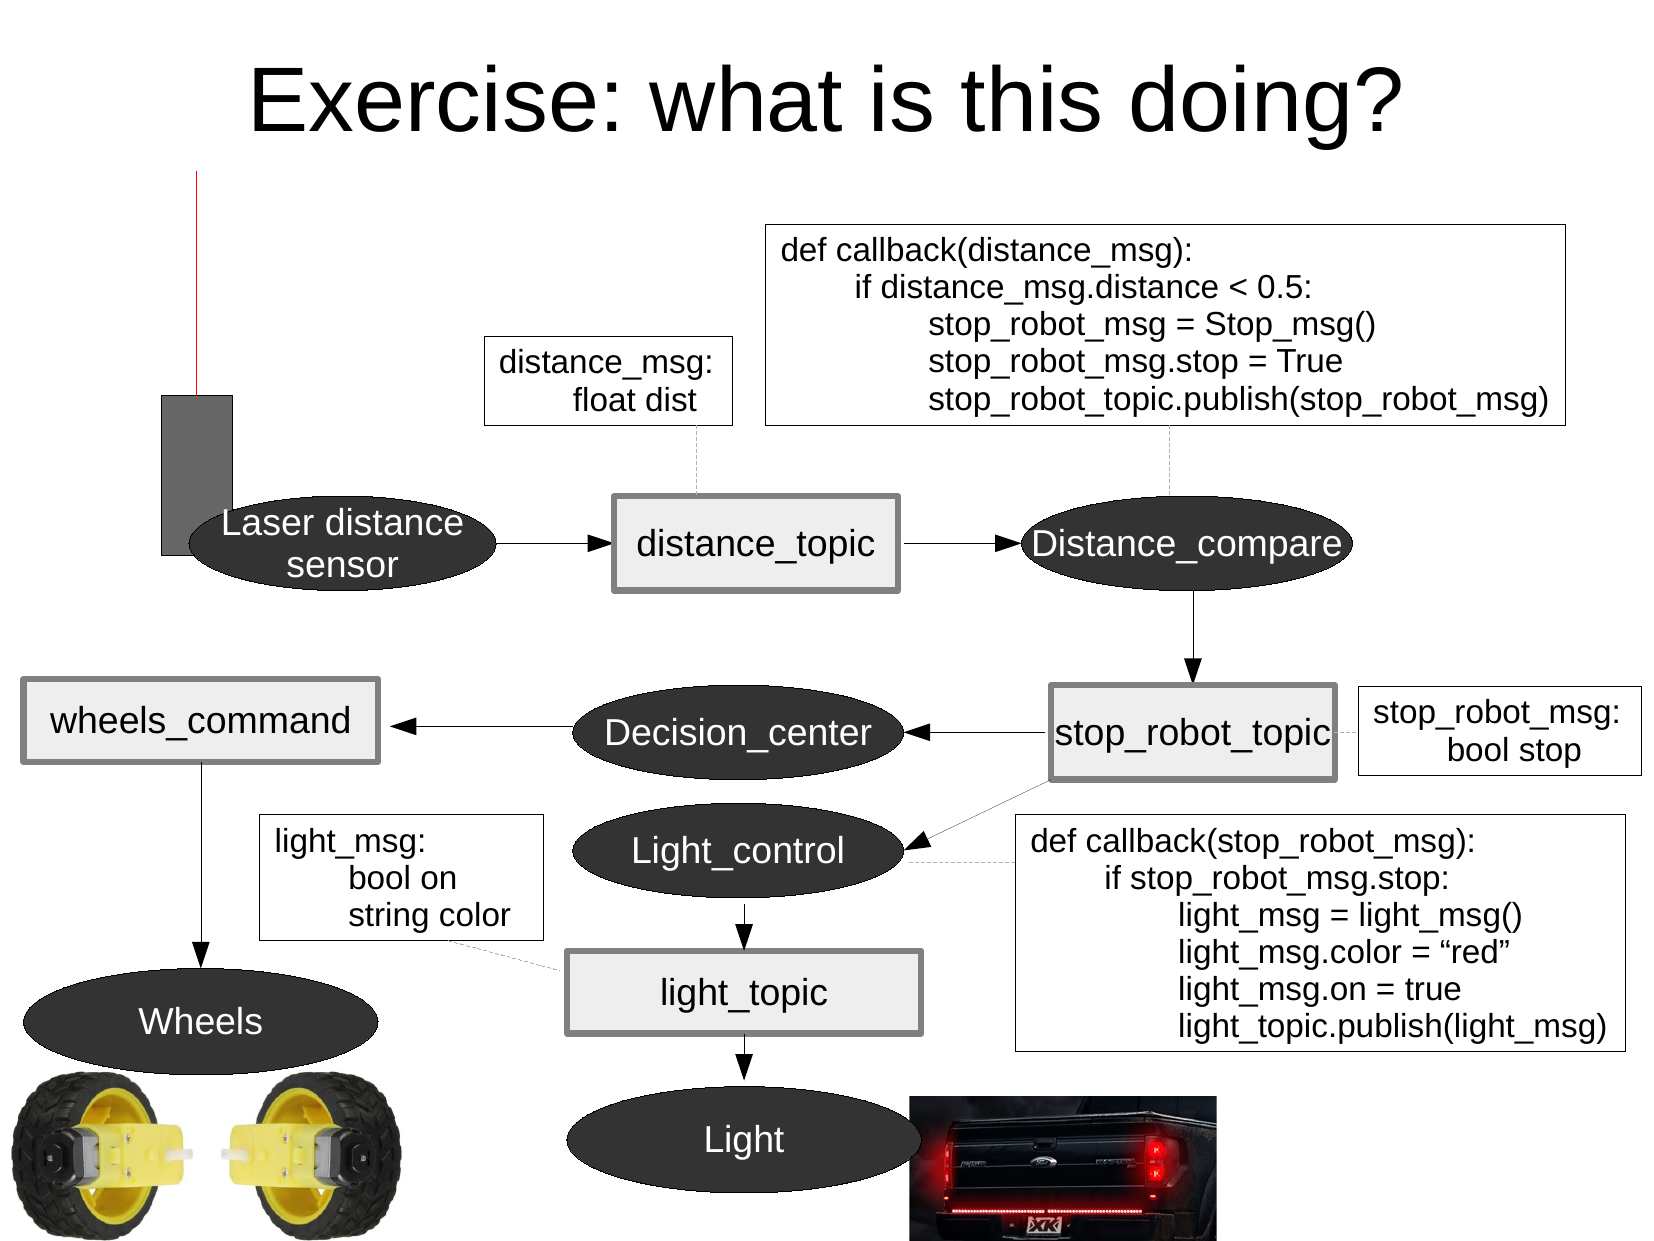

# Exercise: what is this doing?
def callback(distance_msg):
	if distance_msg.distance < 0.5:
		stop_robot_msg = Stop_msg()
		stop_robot_msg.stop = True
		stop_robot_topic.publish(stop_robot_msg)
distance_msg:
	float dist
Laser distance
sensor
distance_topic
Distance_compare
wheels_command
stop_robot_topic
Decision_center
stop_robot_msg:
	bool stop
Light_control
light_msg:
	bool on
	string color
def callback(stop_robot_msg):
	if stop_robot_msg.stop:
		light_msg = light_msg()
		light_msg.color = “red”
		light_msg.on = true
		light_topic.publish(light_msg)
light_topic
Wheels
Light